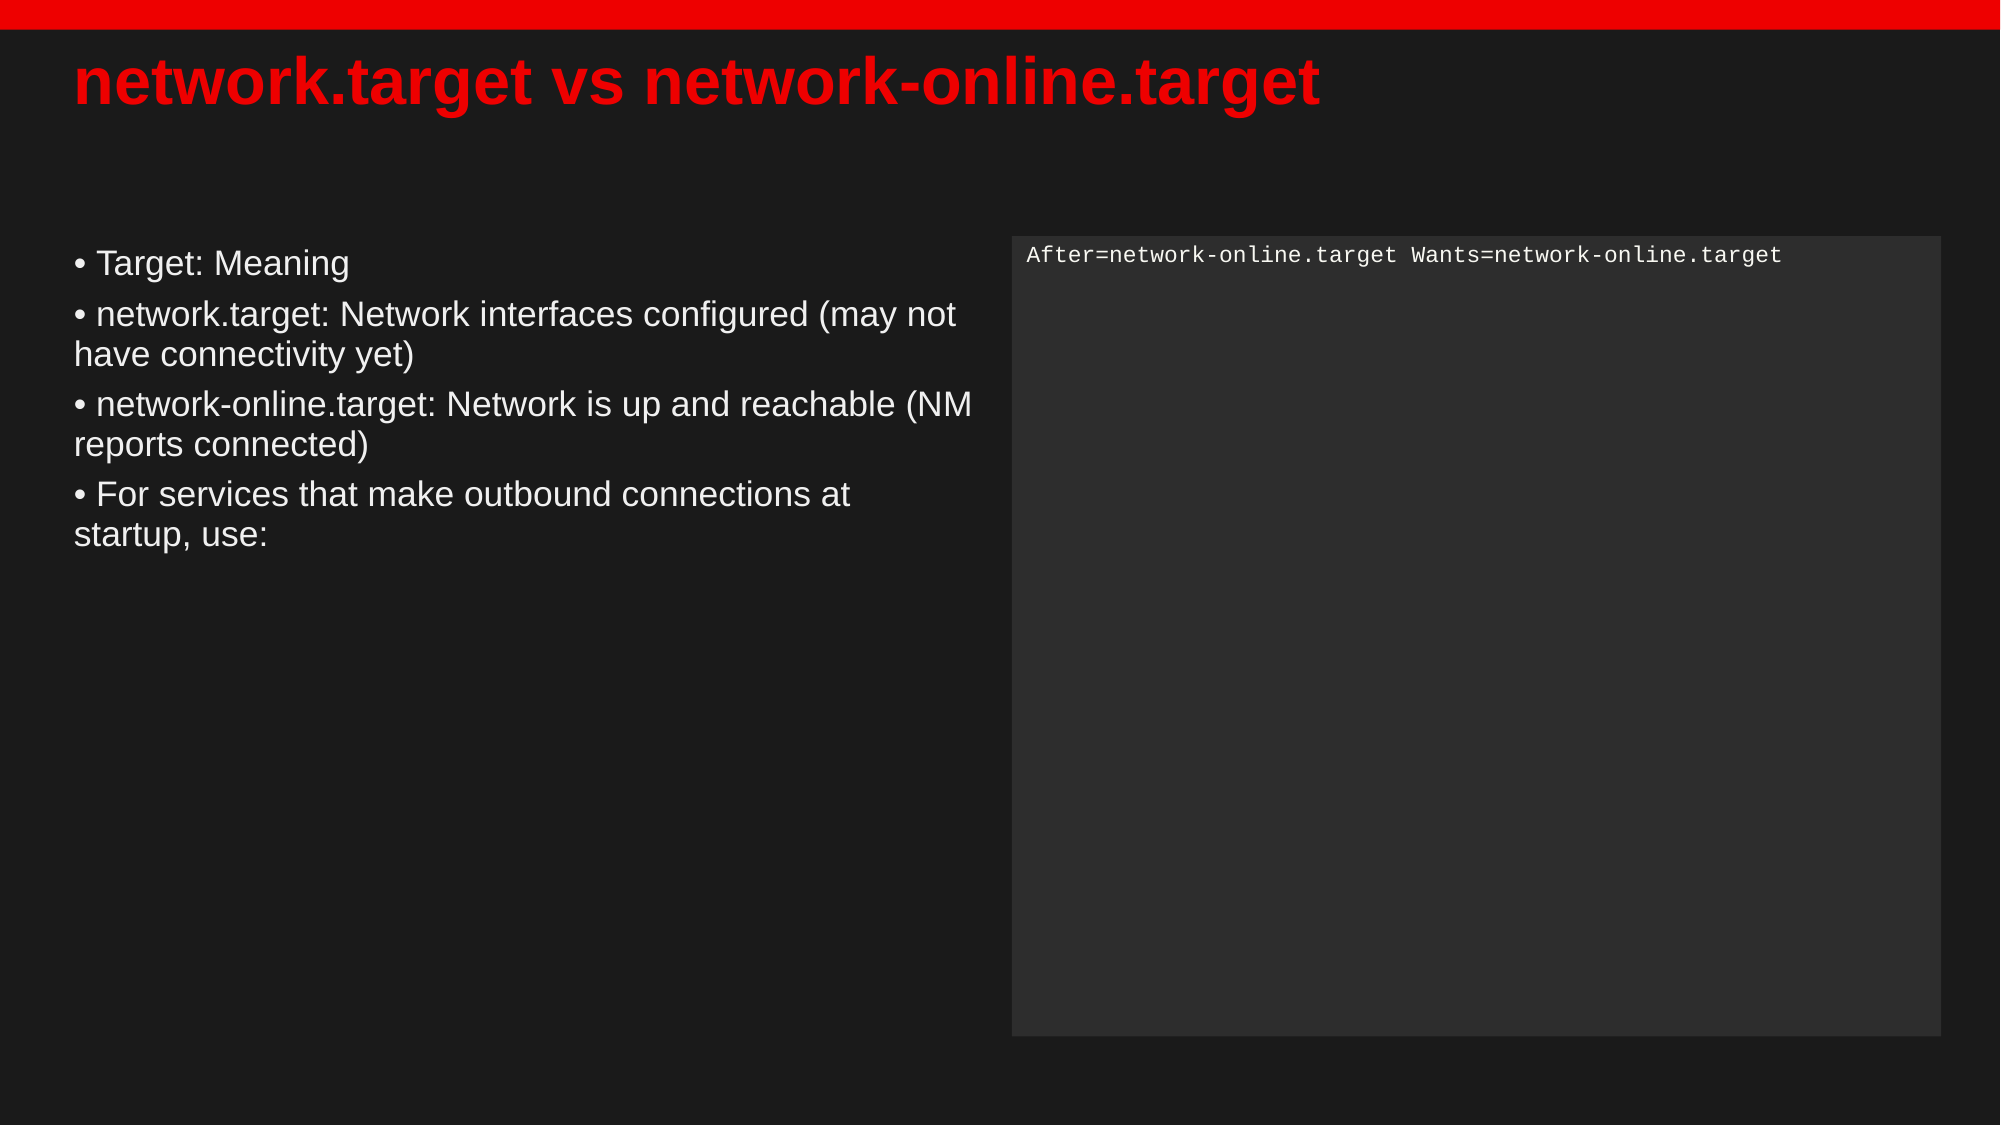

network.target vs network-online.target
• Target: Meaning
• network.target: Network interfaces configured (may not have connectivity yet)
• network-online.target: Network is up and reachable (NM reports connected)
• For services that make outbound connections at startup, use:
After=network-online.target Wants=network-online.target